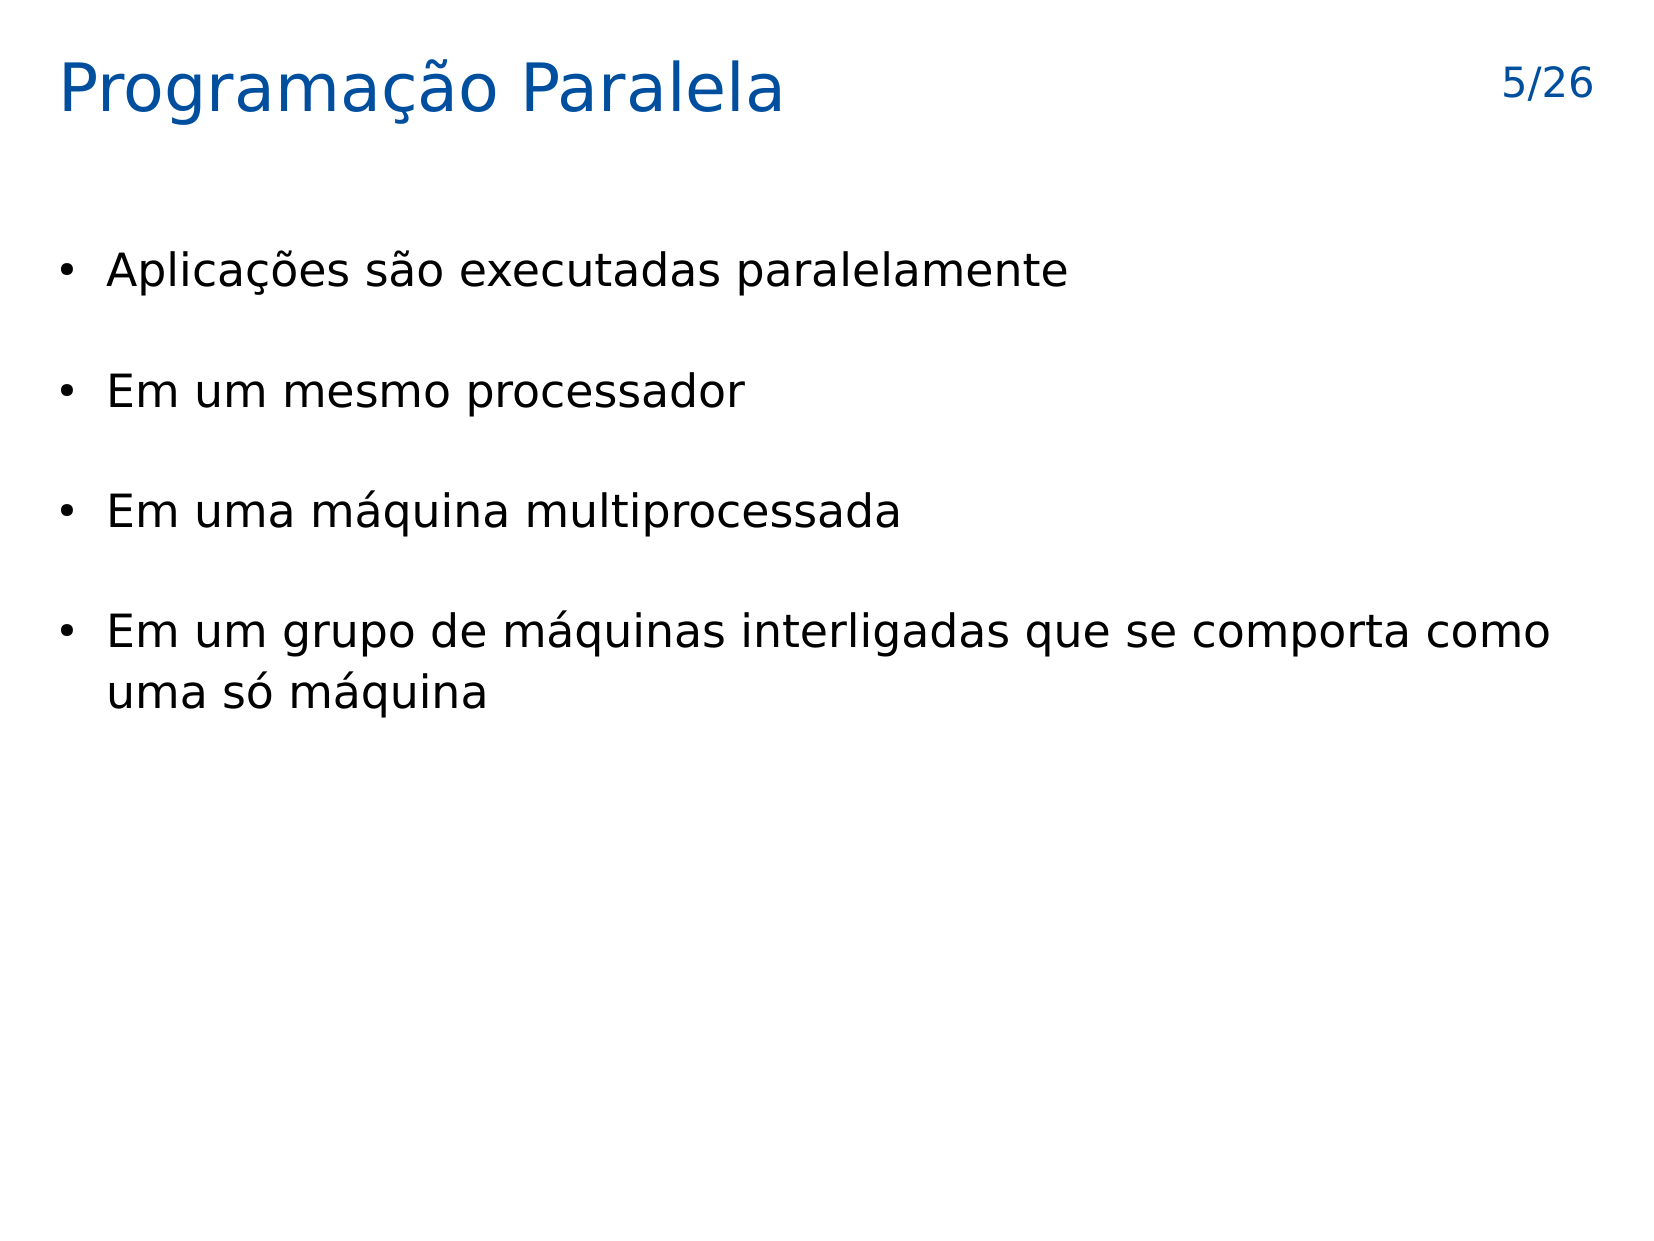

# Programação Paralela
5
Aplicações são executadas paralelamente
Em um mesmo processador
Em uma máquina multiprocessada
Em um grupo de máquinas interligadas que se comporta como uma só máquina